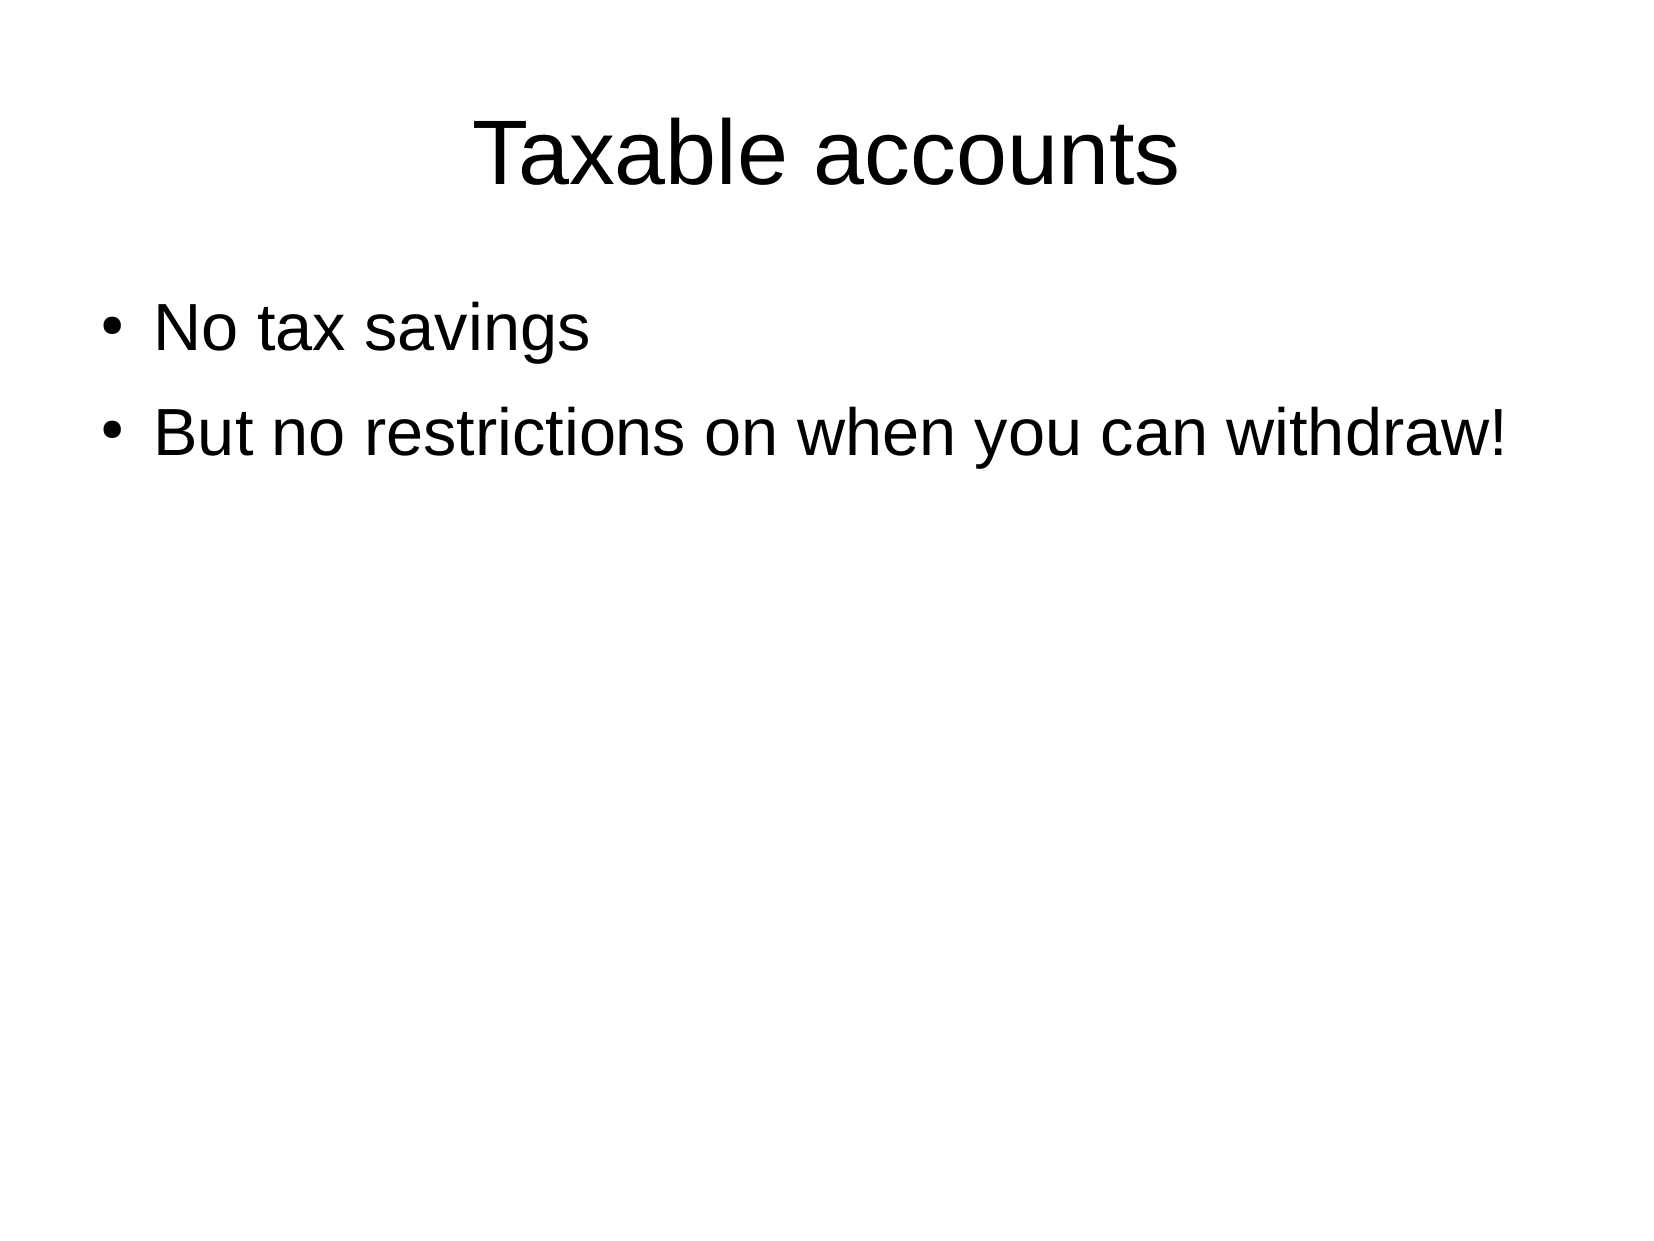

# Taxable accounts
No tax savings
But no restrictions on when you can withdraw!